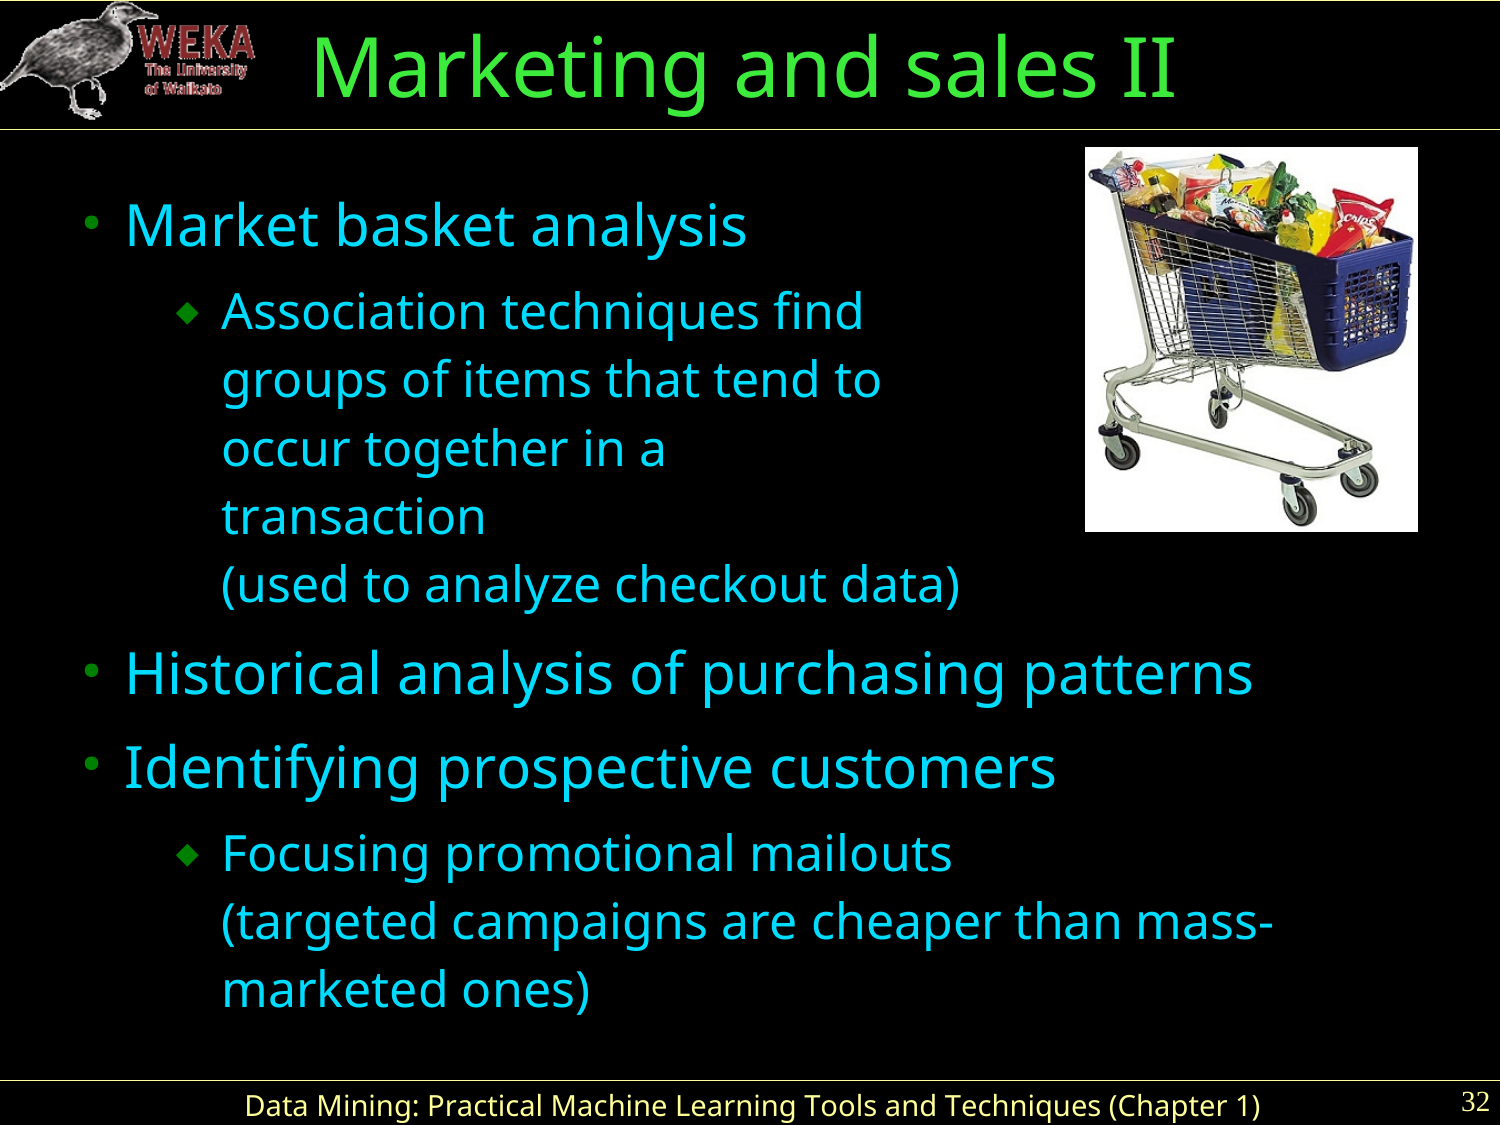

# Marketing and sales II
Market basket analysis
Association techniques find
groups of items that tend to
occur together in a
transaction
(used to analyze checkout data)
Historical analysis of purchasing patterns
Identifying prospective customers
Focusing promotional mailouts
(targeted campaigns are cheaper than mass-marketed ones)
Data Mining: Practical Machine Learning Tools and Techniques (Chapter 1)
32